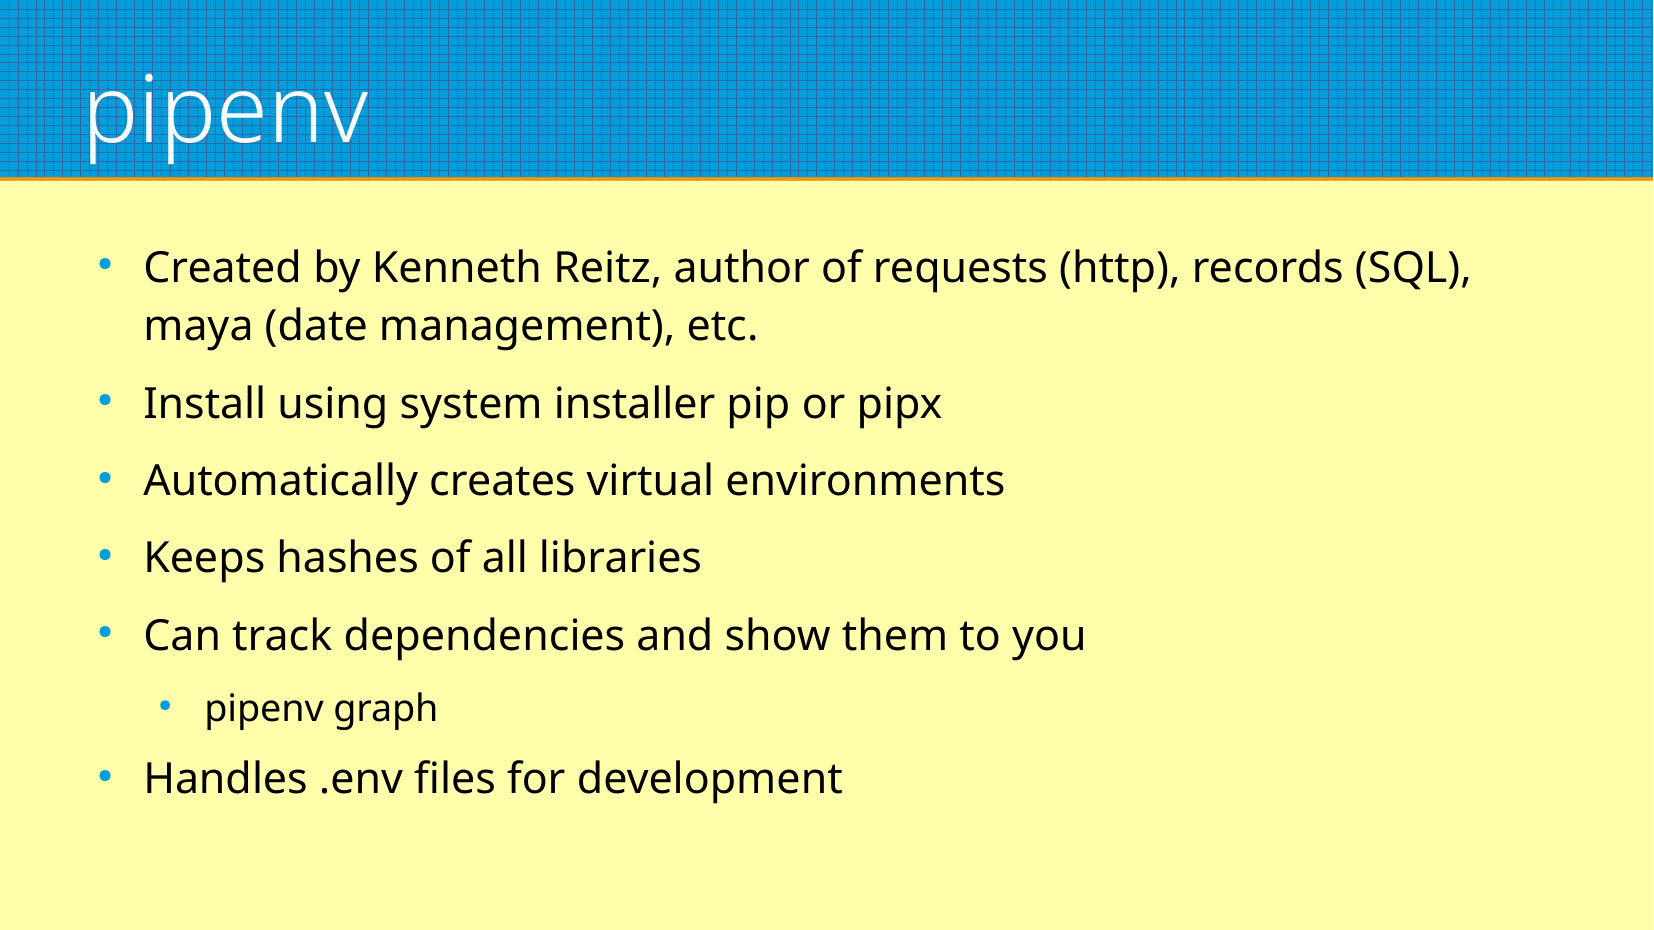

# pipenv
Created by Kenneth Reitz, author of requests (http), records (SQL), maya (date management), etc.
Install using system installer pip or pipx
Automatically creates virtual environments
Keeps hashes of all libraries
Can track dependencies and show them to you
pipenv graph
Handles .env files for development